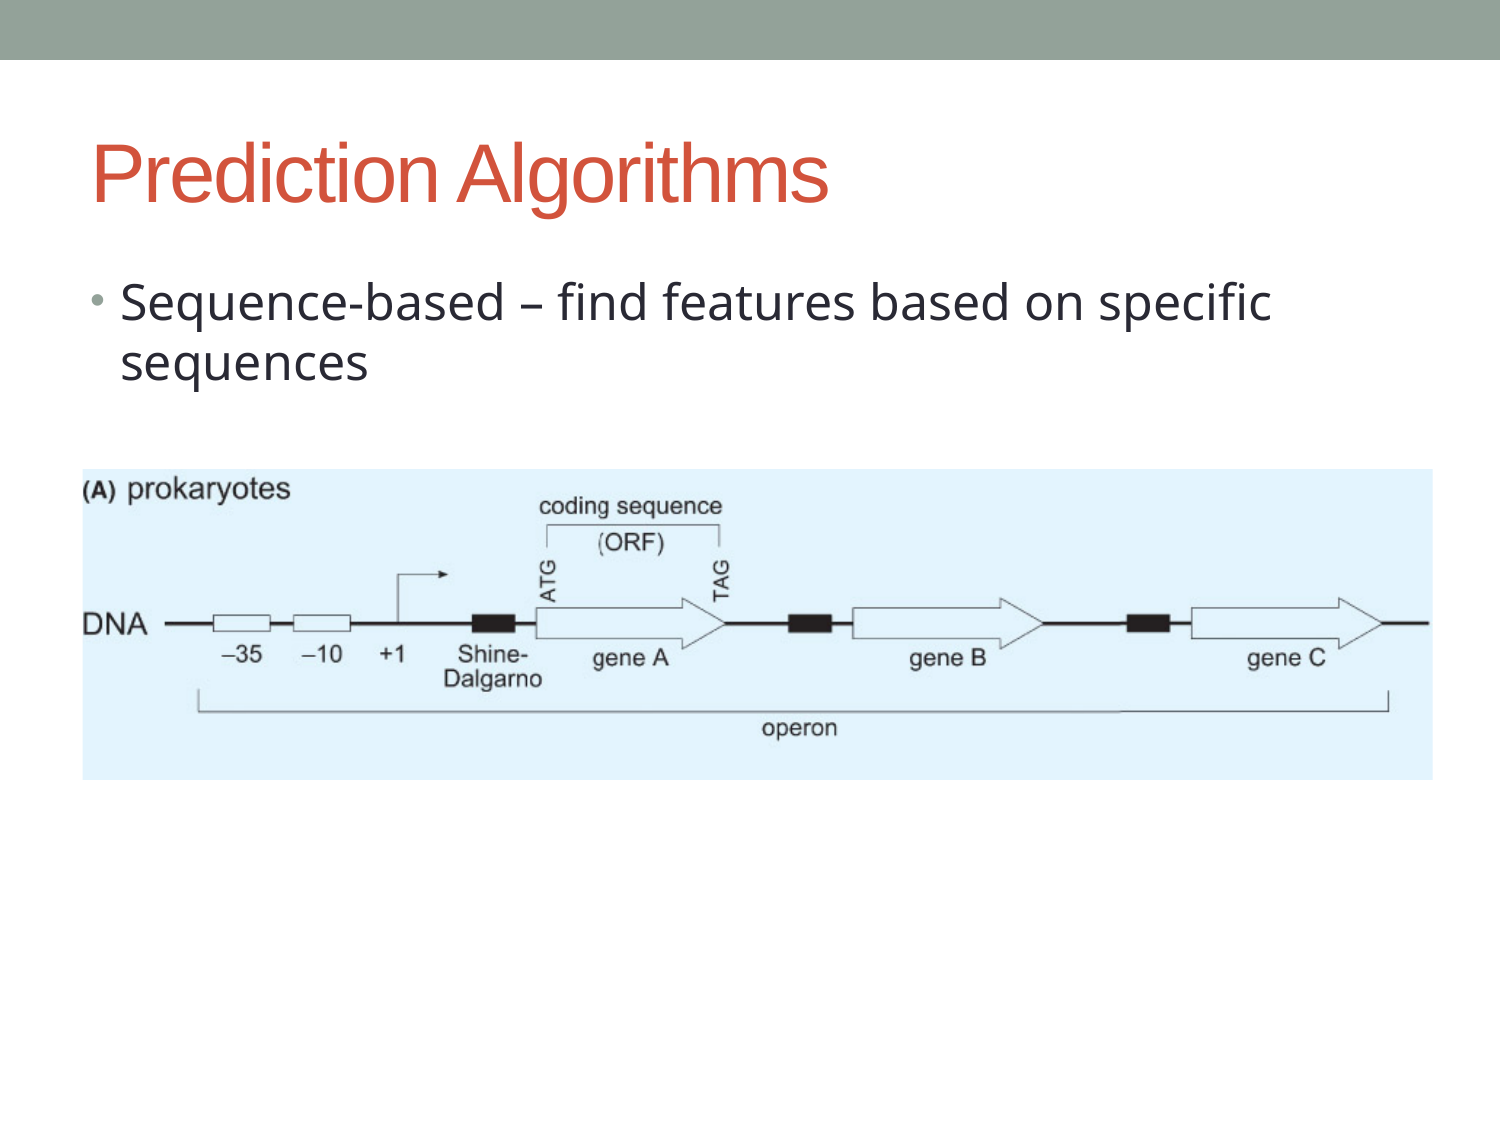

# Prediction Algorithms
Sequence-based – find features based on specific sequences